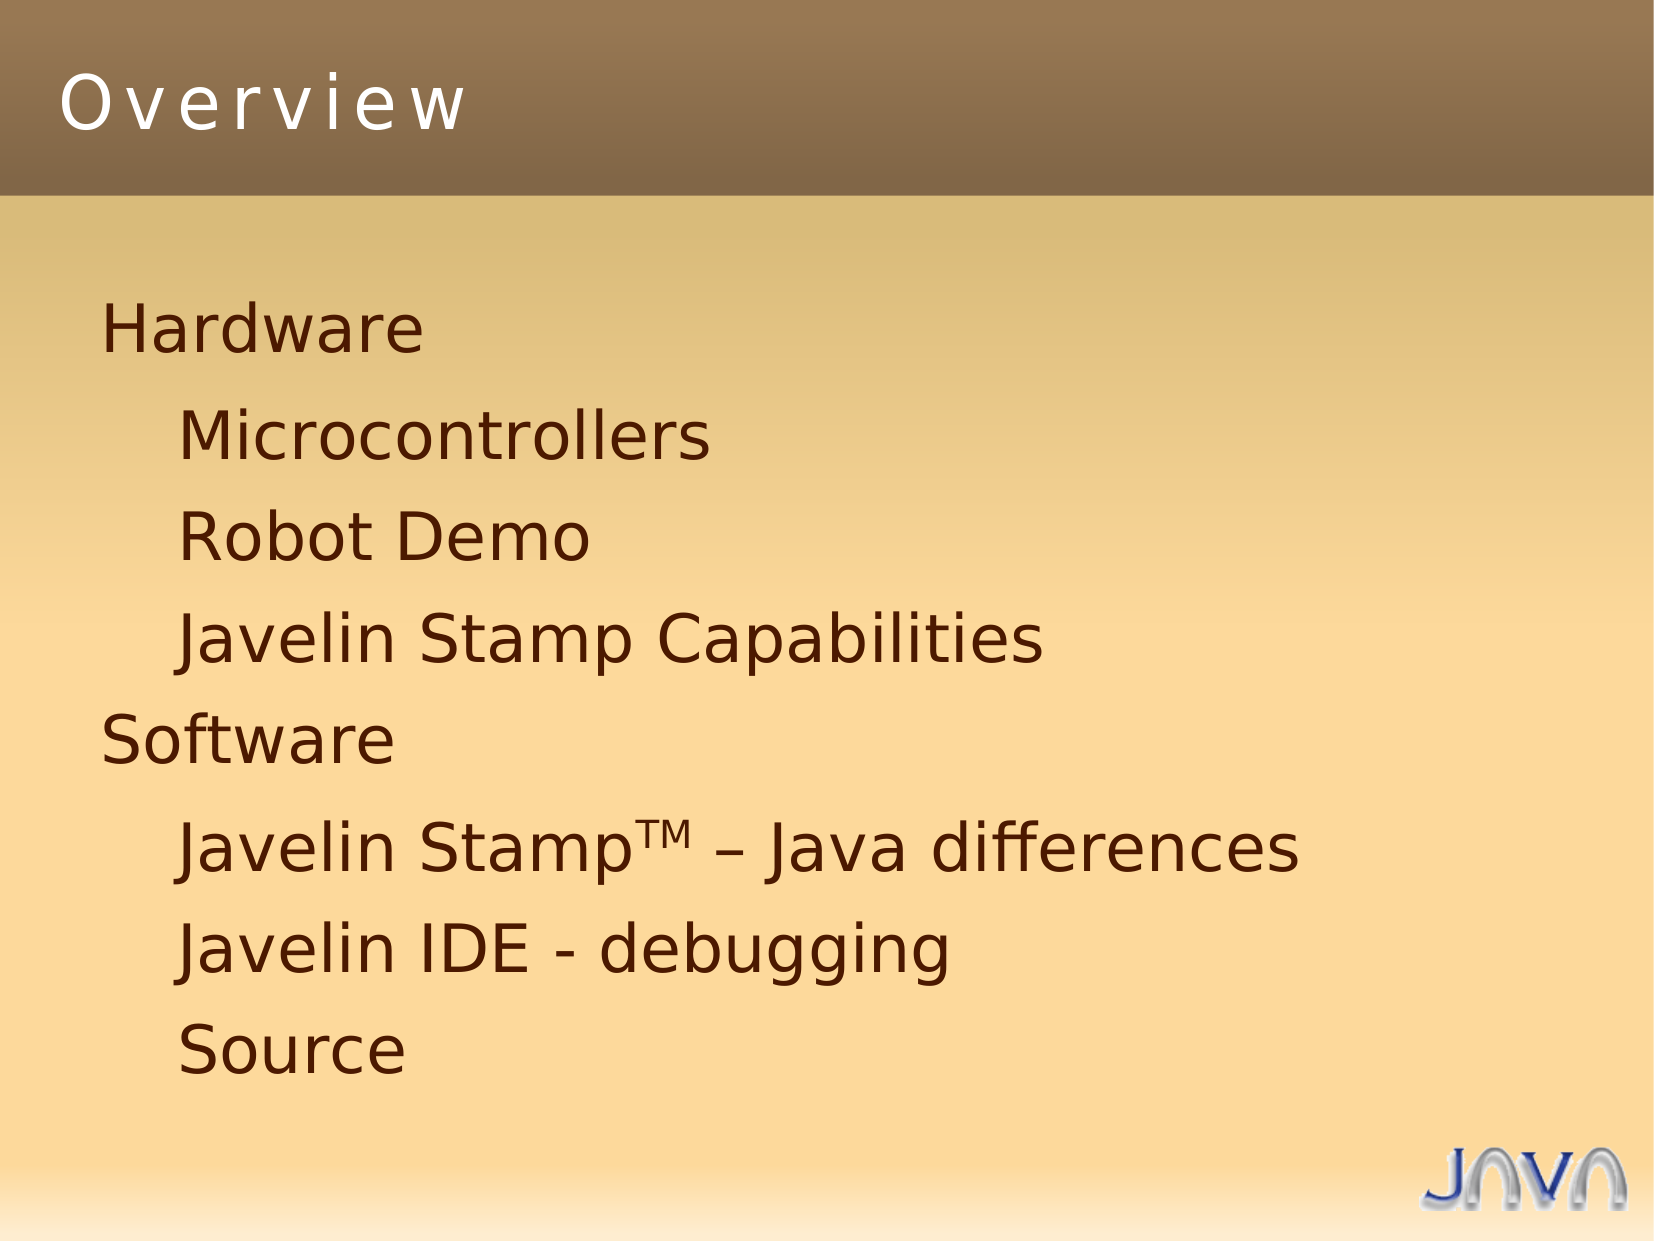

# Overview
Hardware
Microcontrollers
Robot Demo
Javelin Stamp Capabilities
Software
Javelin StampTM – Java differences
Javelin IDE - debugging
Source